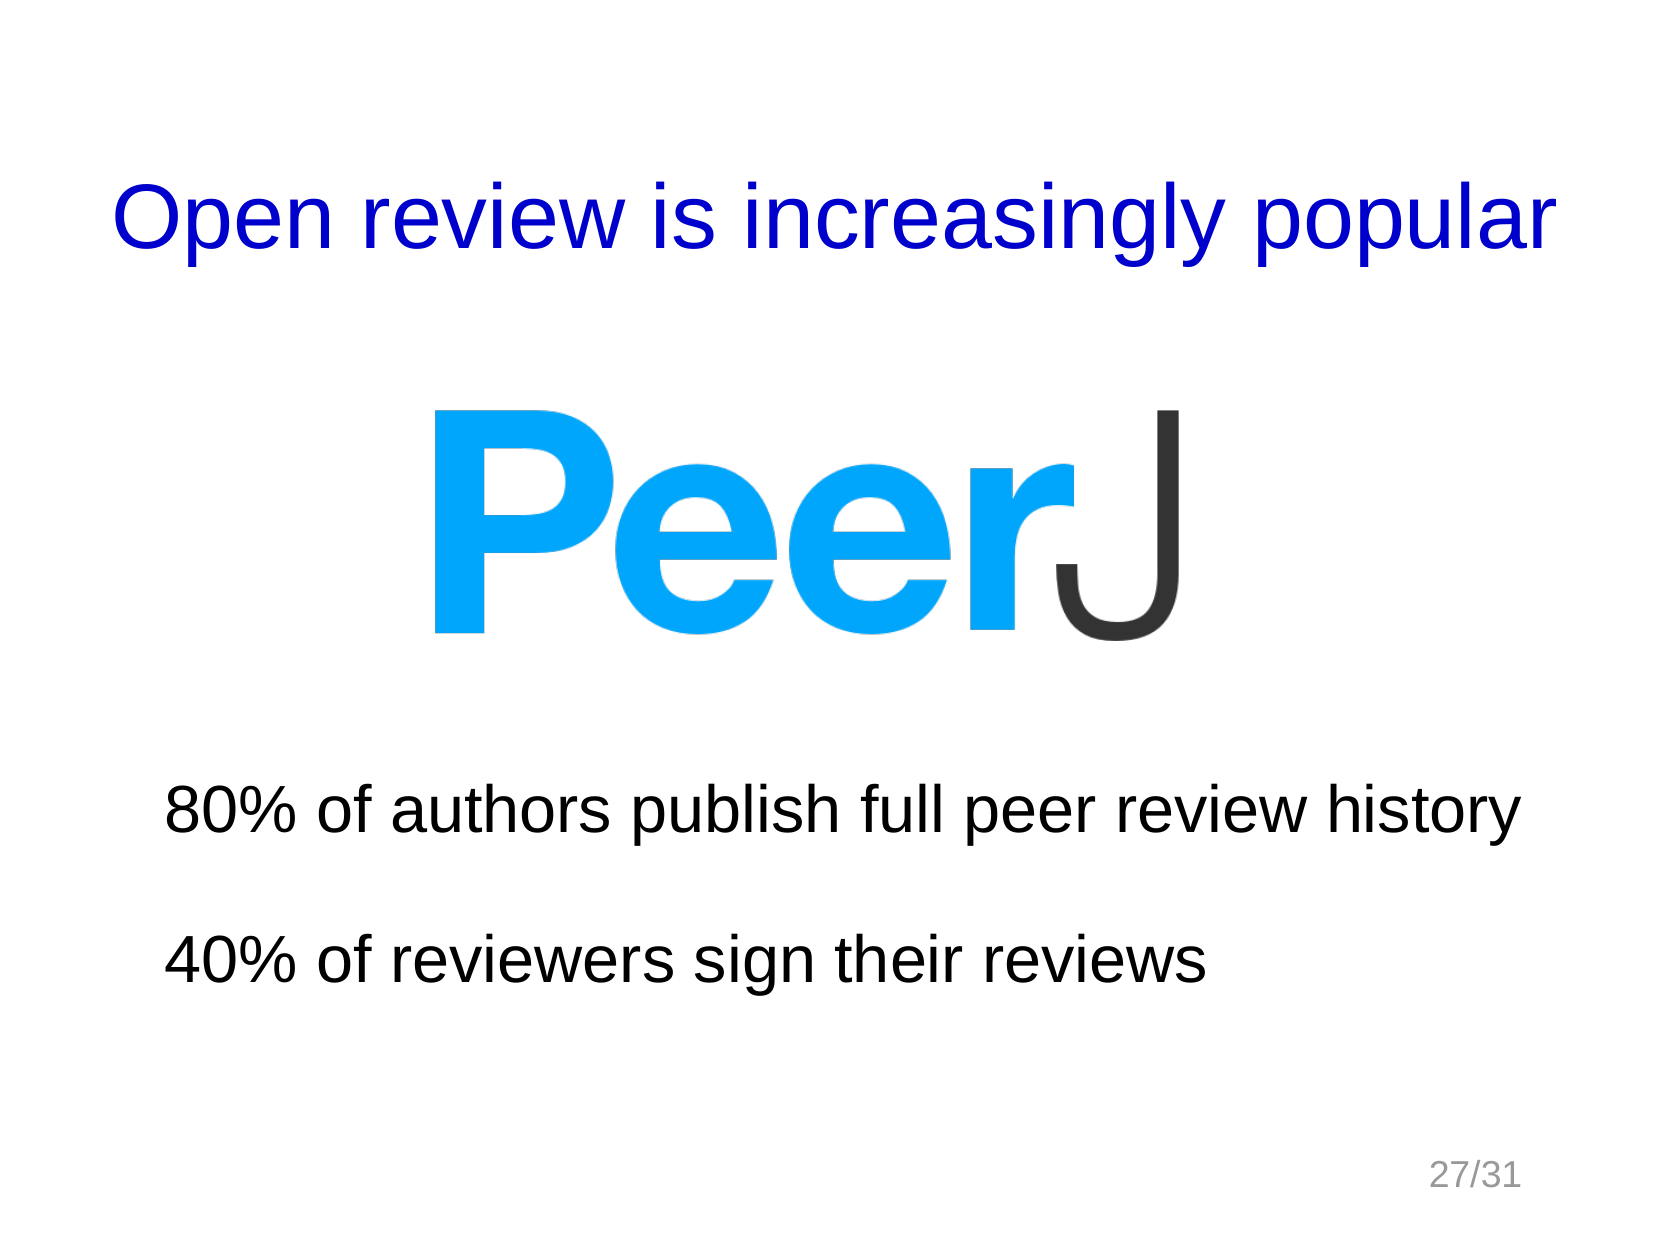

Open review is increasingly popular
80% of authors publish full peer review history
40% of reviewers sign their reviews